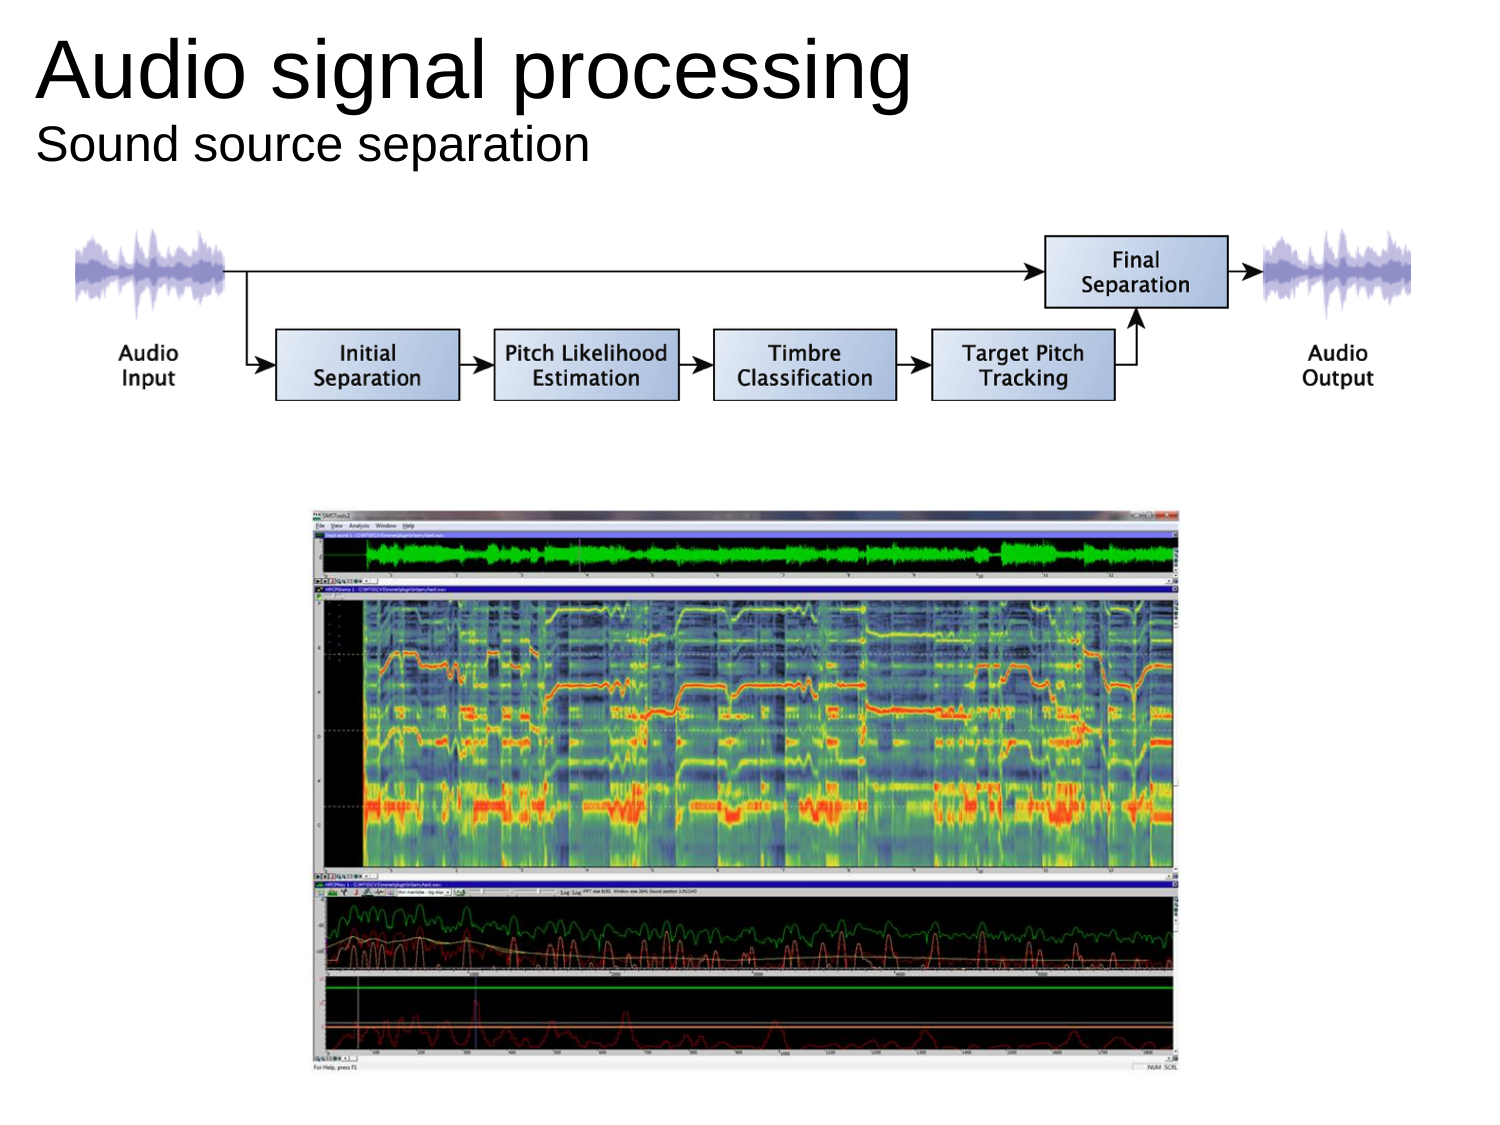

# Audio signal processing Sound source separation